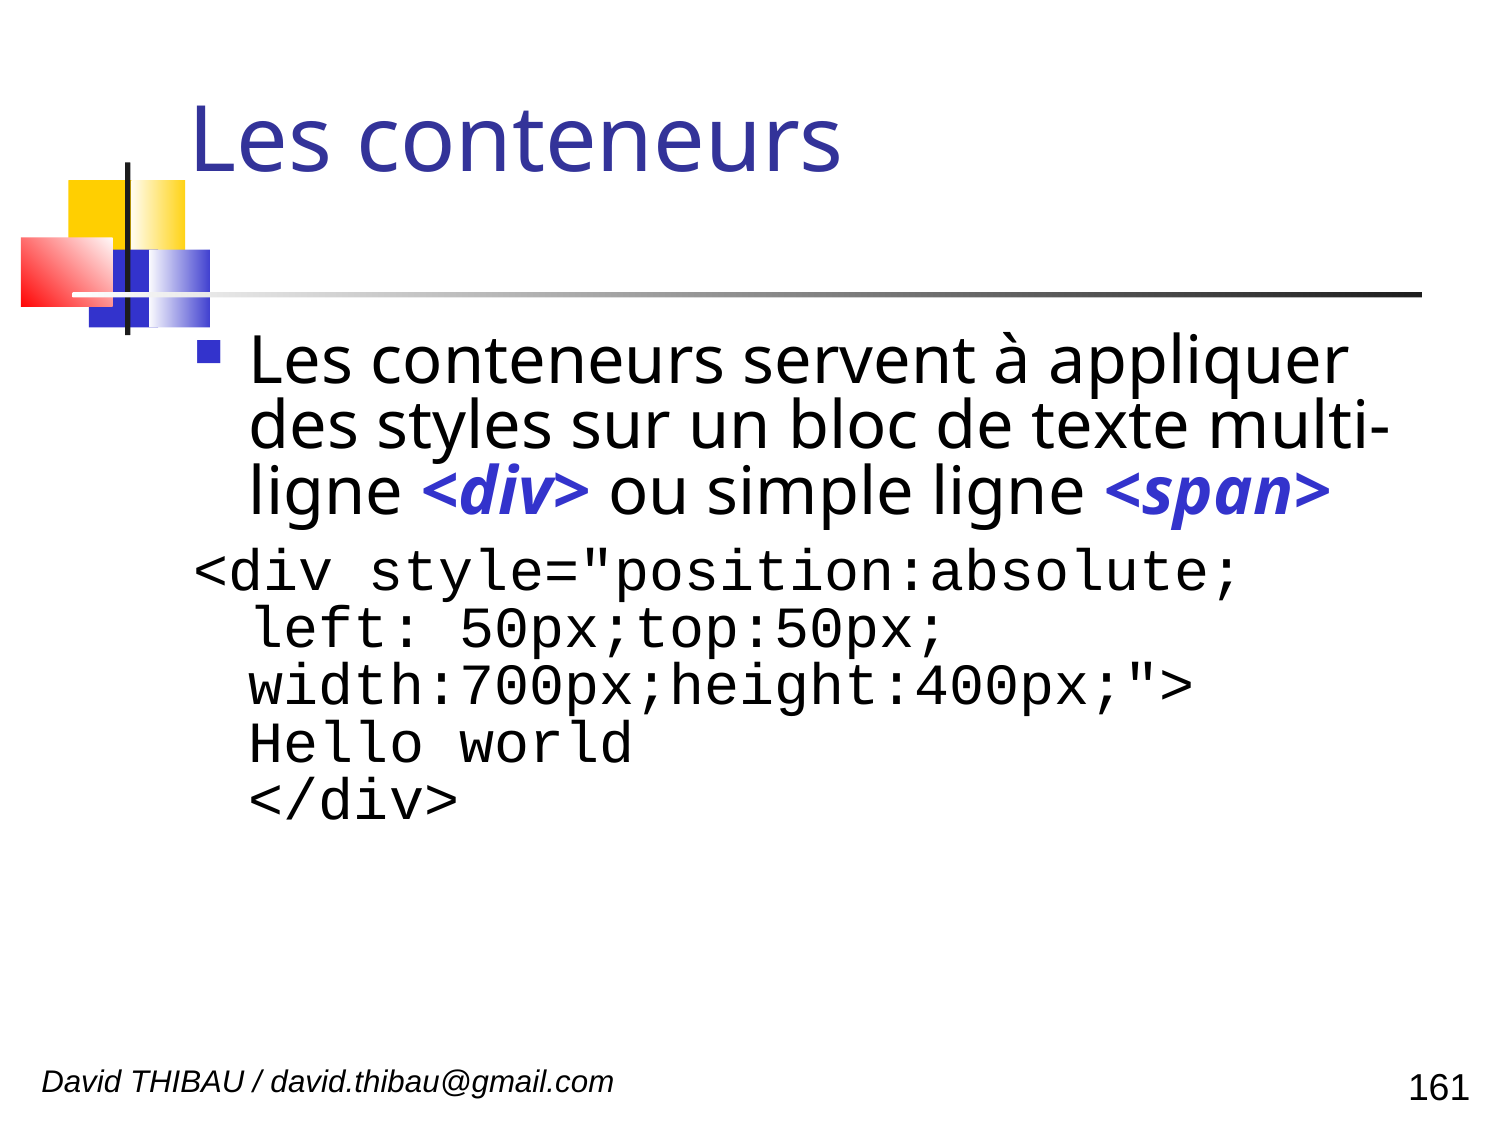

# Les conteneurs
Les conteneurs servent à appliquer des styles sur un bloc de texte multi-ligne <div> ou simple ligne <span>
<div style="position:absolute;
left: 50px;top:50px; width:700px;height:400px;">
Hello world
</div>